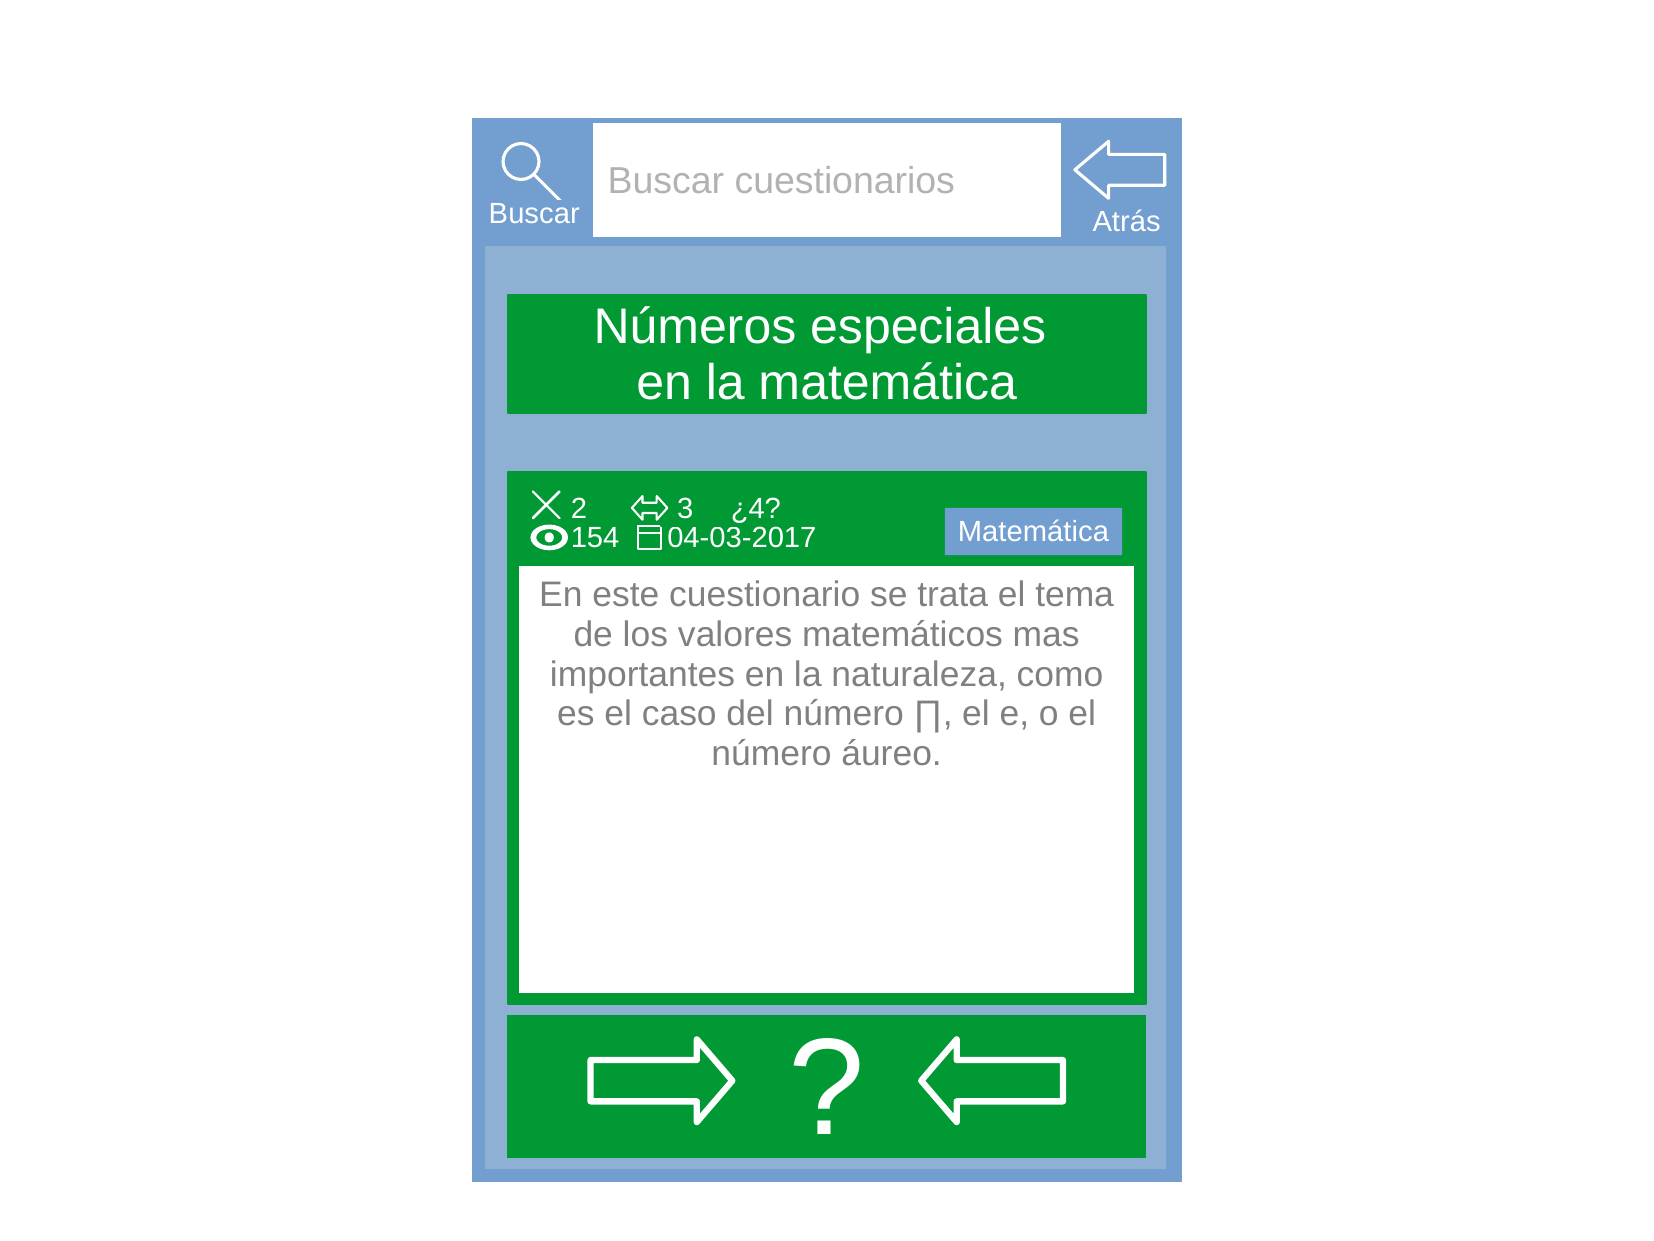

Buscar
Buscar cuestionarios
Atrás
Números especiales
en la matemática
2
3
¿4?
Matemática
154
04-03-2017
En este cuestionario se trata el tema
de los valores matemáticos mas
importantes en la naturaleza, como
es el caso del número ∏, el e, o el
número áureo.
?